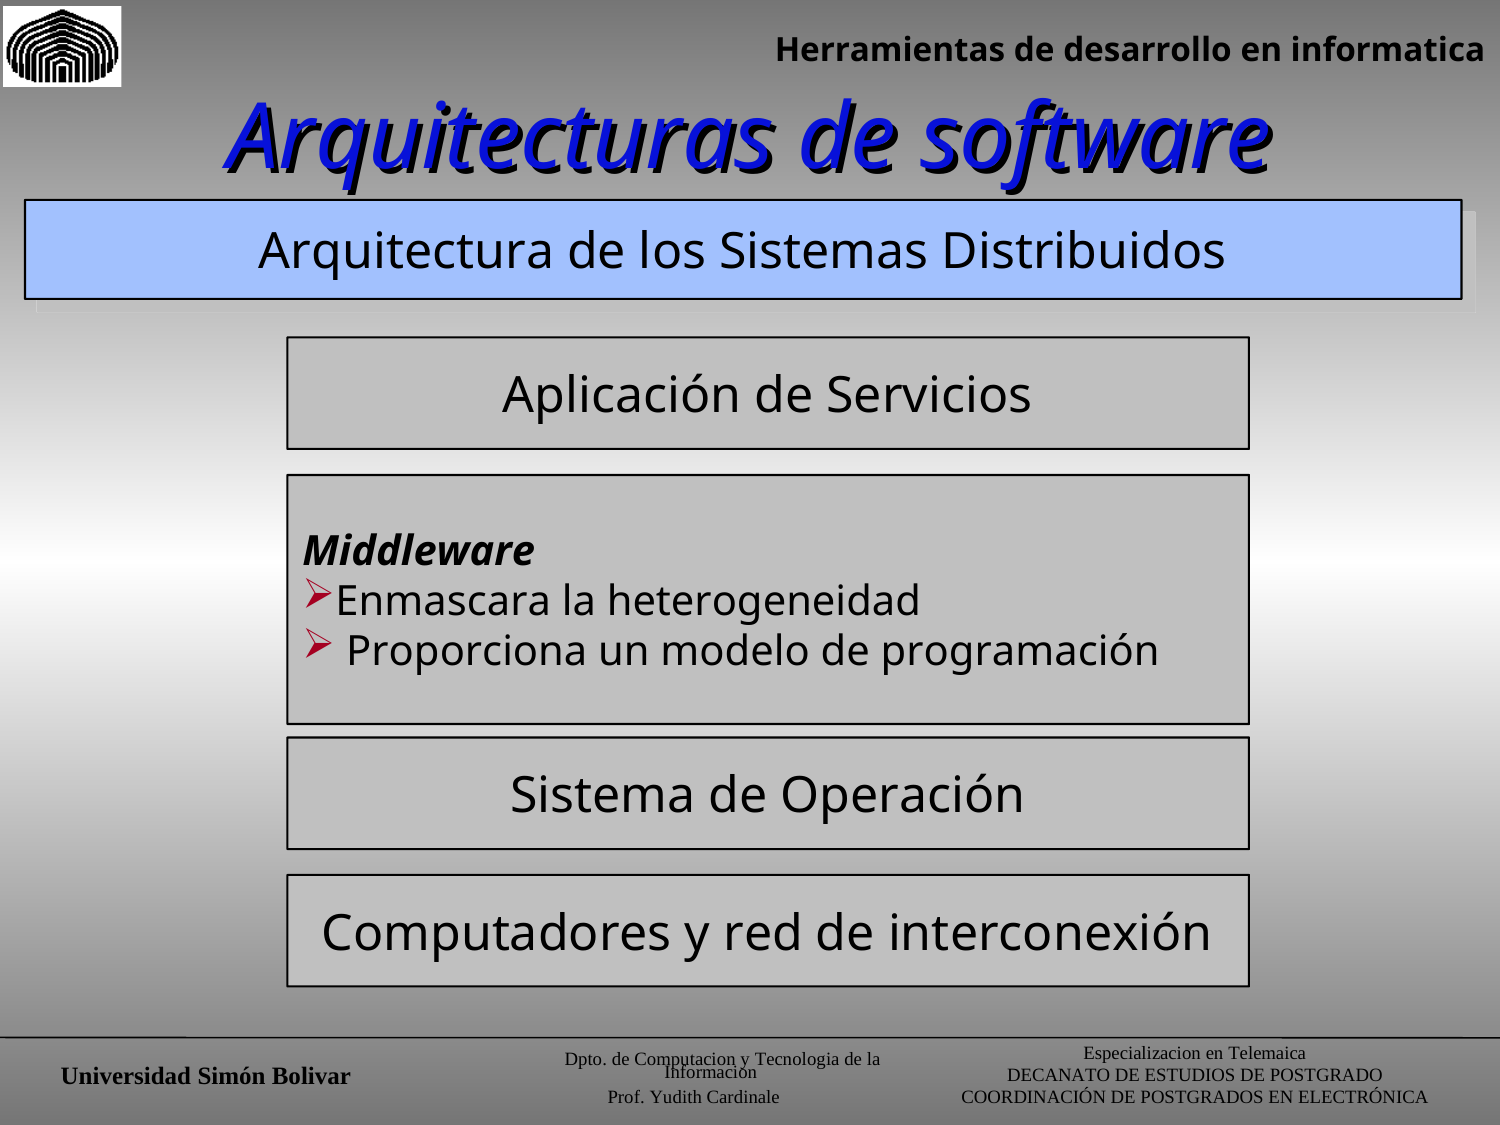

Arquitecturas de software
Arquitectura de los Sistemas Distribuidos
Aplicación de Servicios
Middleware
Enmascara la heterogeneidad
 Proporciona un modelo de programación
Sistema de Operación
Computadores y red de interconexión